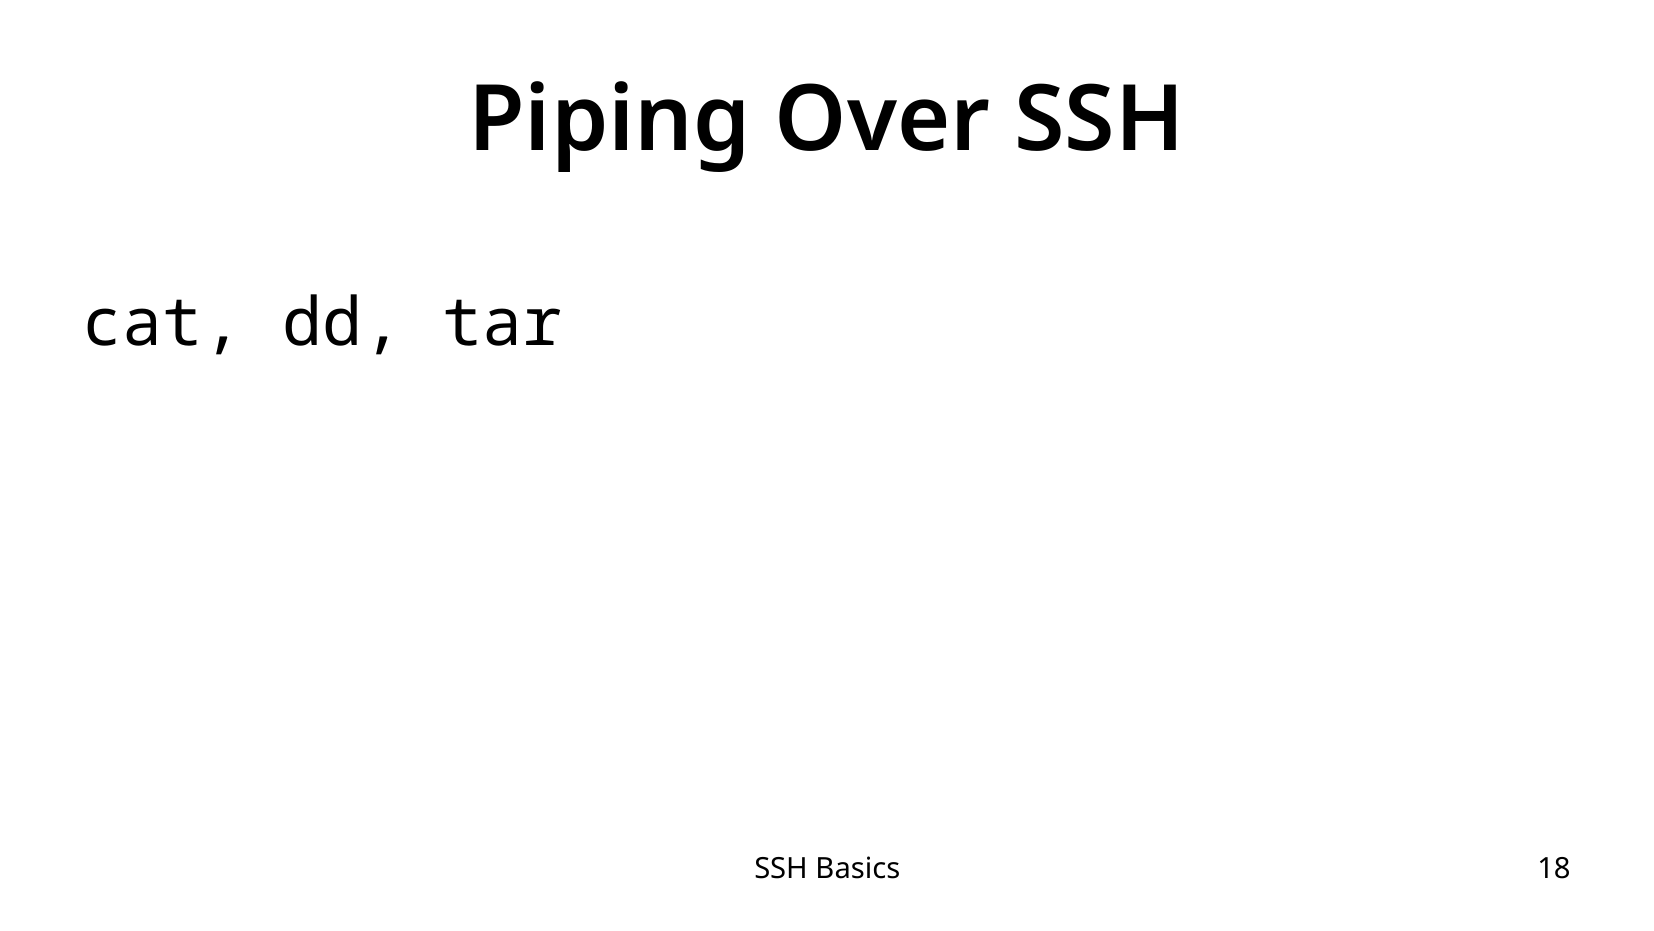

# Piping Over SSH
cat, dd, tar
SSH Basics
18